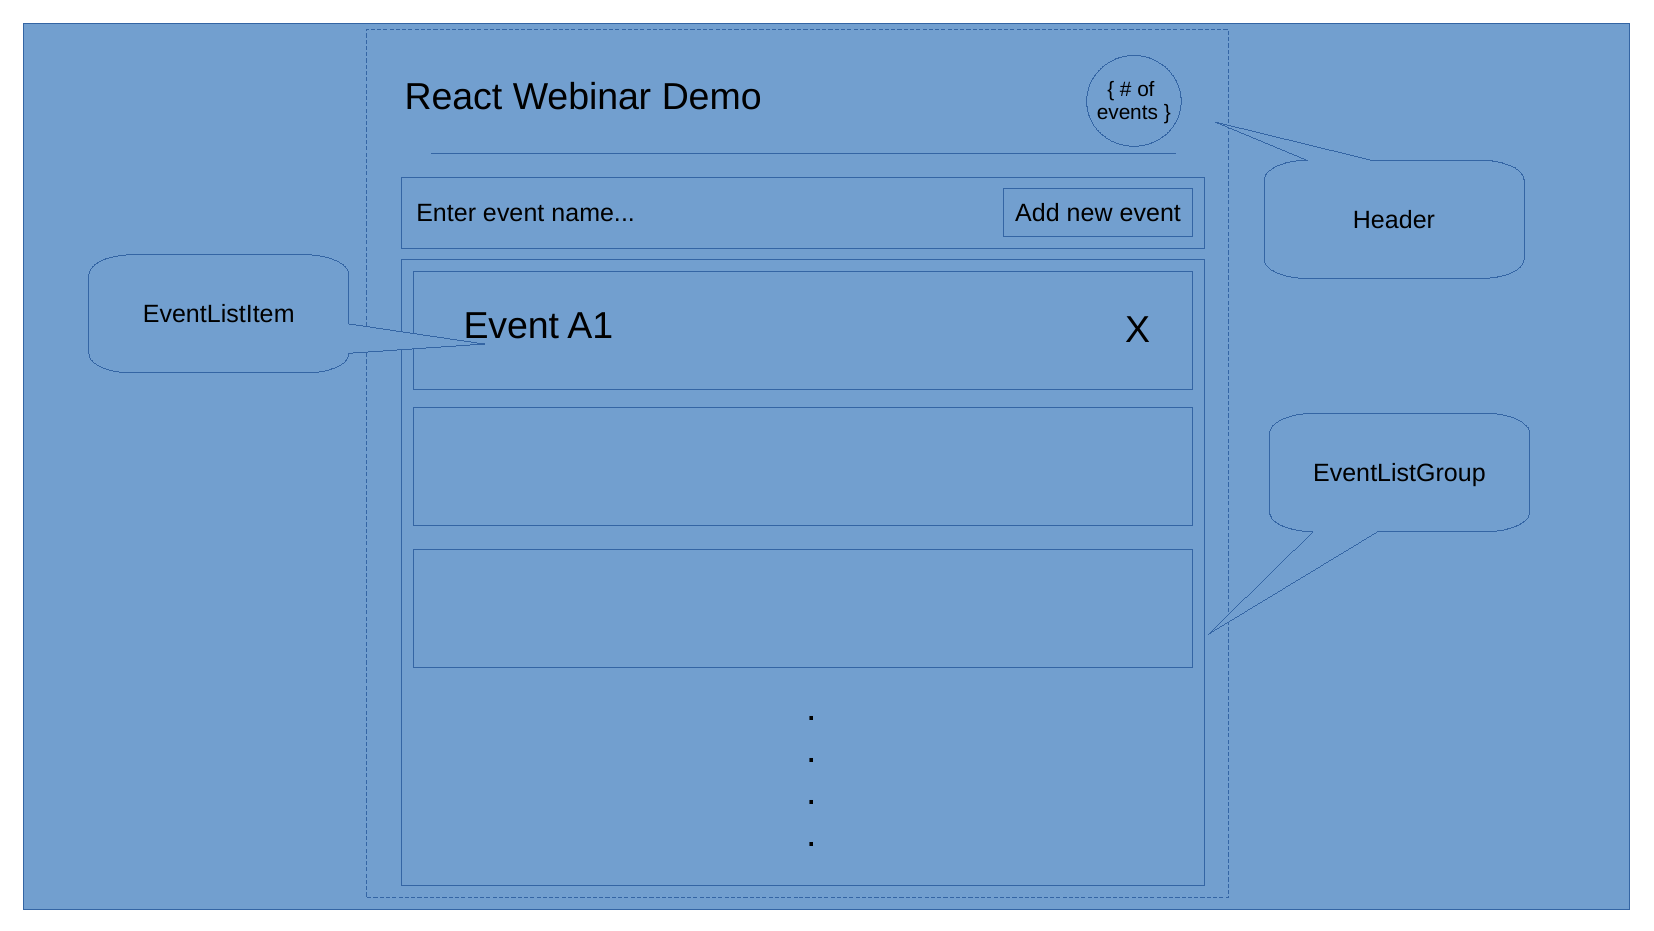

{ # of
events }
React Webinar Demo
Header
Enter event name...
Add new event
EventListItem
Event A1
X
EventListGroup
.
.
.
.